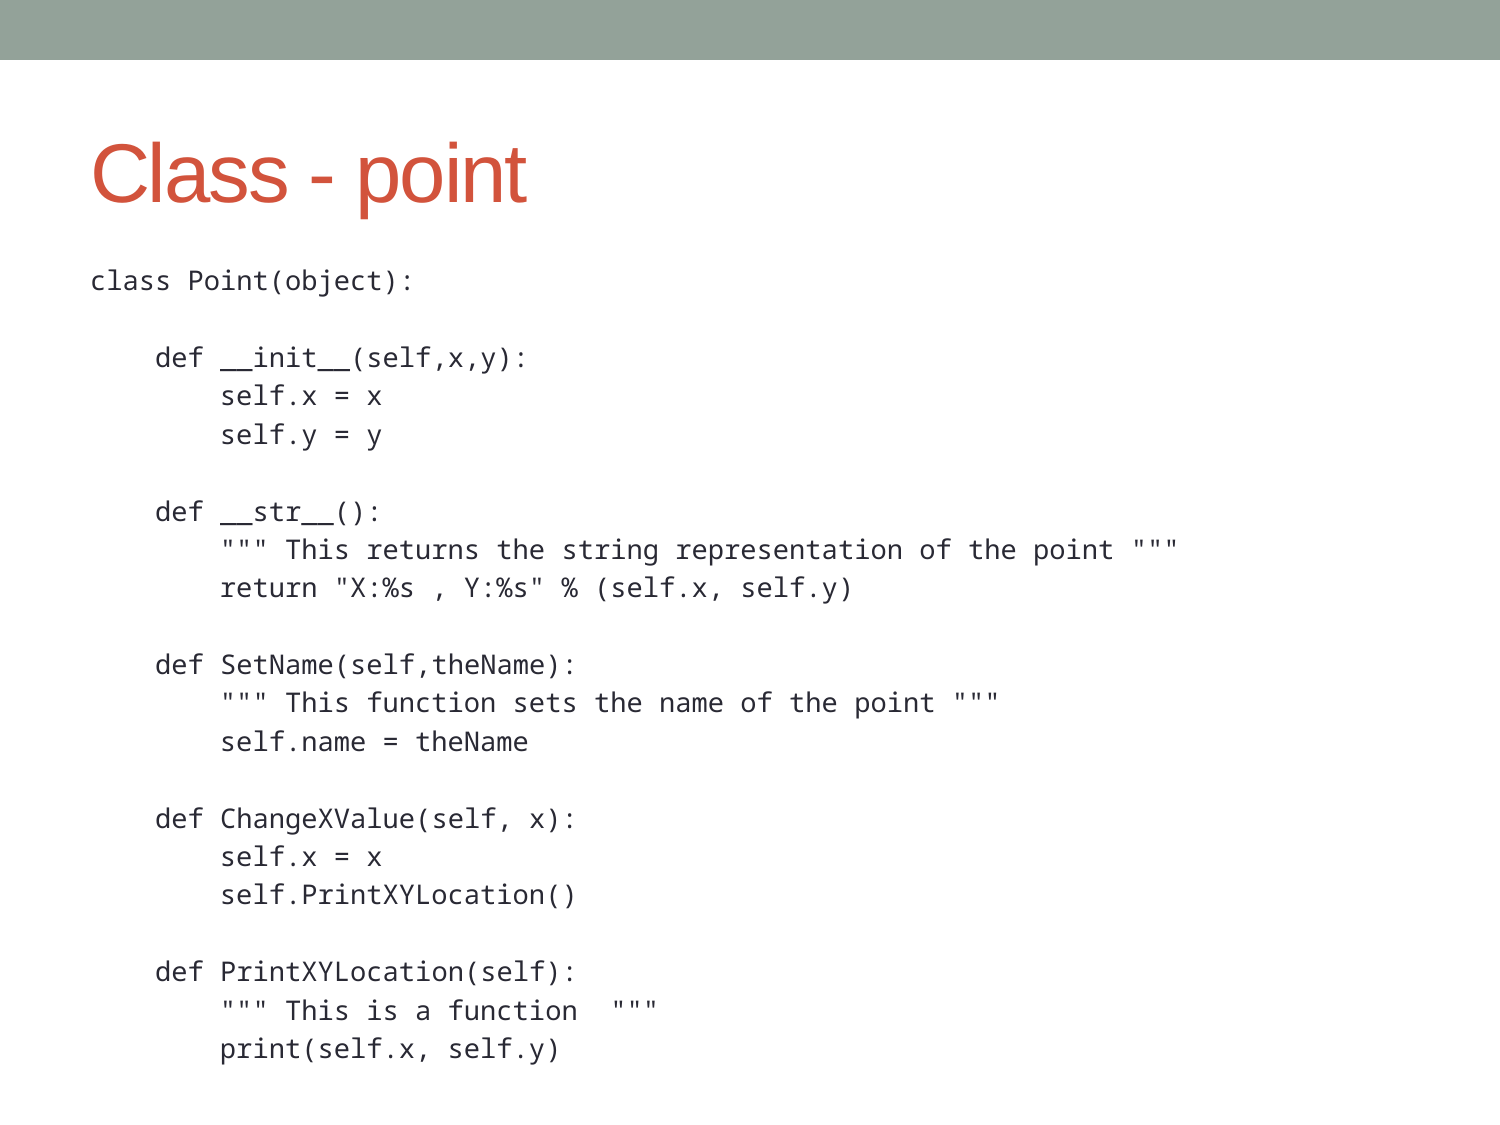

# Class - point
class Point(object):
 def __init__(self,x,y):
 self.x = x
 self.y = y
 def __str__():
 """ This returns the string representation of the point """
 return "X:%s , Y:%s" % (self.x, self.y)
 def SetName(self,theName):
 """ This function sets the name of the point """
 self.name = theName
 def ChangeXValue(self, x):
 self.x = x
 self.PrintXYLocation()
 def PrintXYLocation(self):
 """ This is a function """
 print(self.x, self.y)